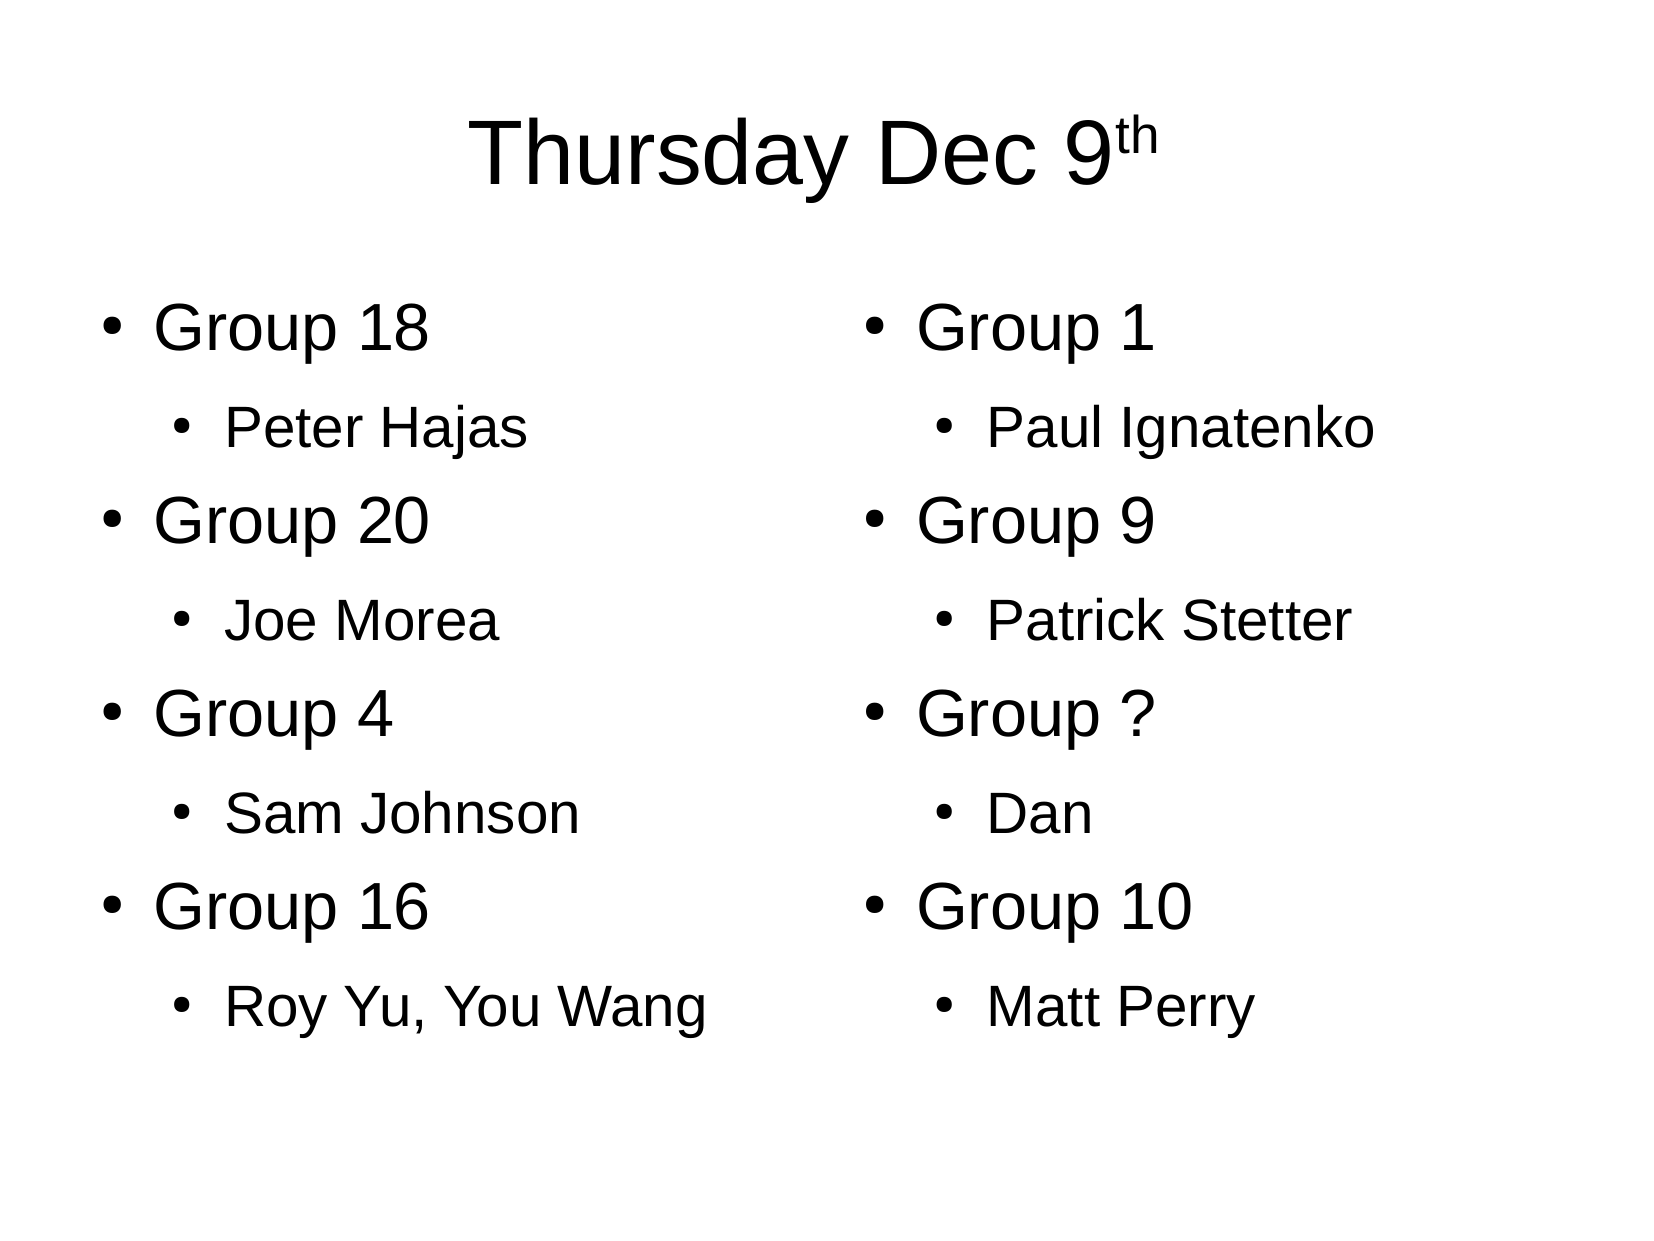

# Thursday Dec 9th
Group 18
Peter Hajas
Group 20
Joe Morea
Group 4
Sam Johnson
Group 16
Roy Yu, You Wang
Group 1
Paul Ignatenko
Group 9
Patrick Stetter
Group ?
Dan
Group 10
Matt Perry